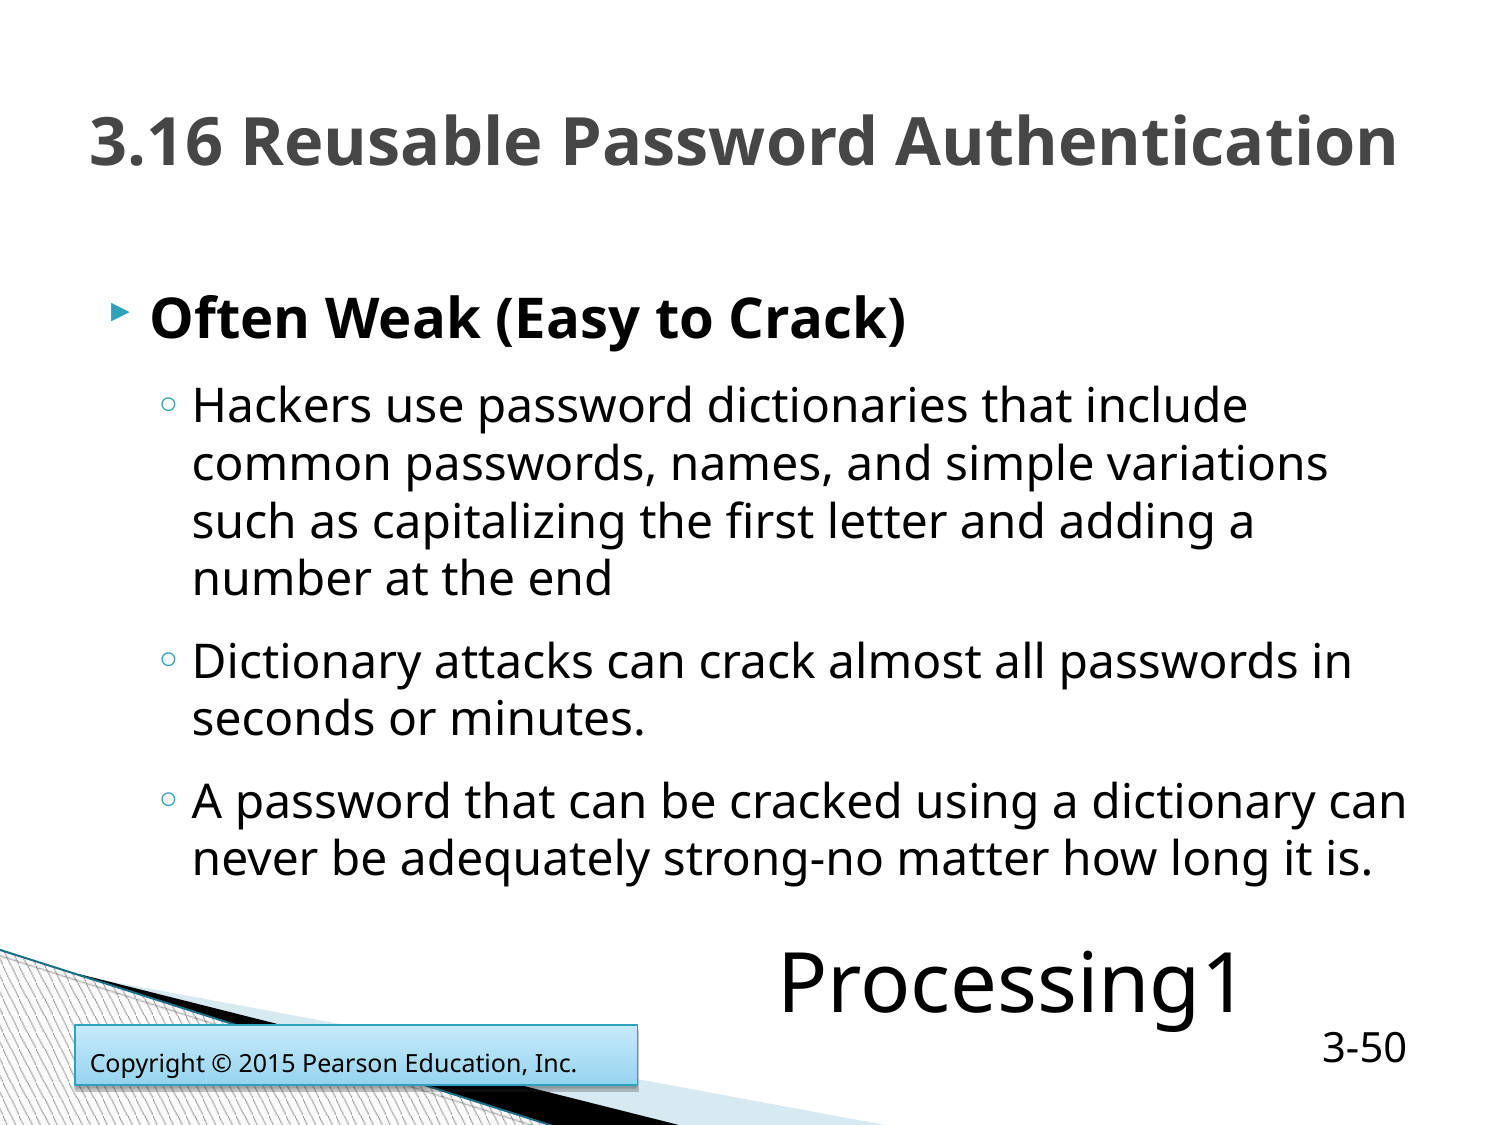

3.16 Reusable Password Authentication
# Often Weak (Easy to Crack)
Hackers use password dictionaries that include common passwords, names, and simple variations such as capitalizing the first letter and adding a number at the end
Dictionary attacks can crack almost all passwords in seconds or minutes.
A password that can be cracked using a dictionary can never be adequately strong-no matter how long it is.
Processing1
Copyright © 2015 Pearson Education, Inc.